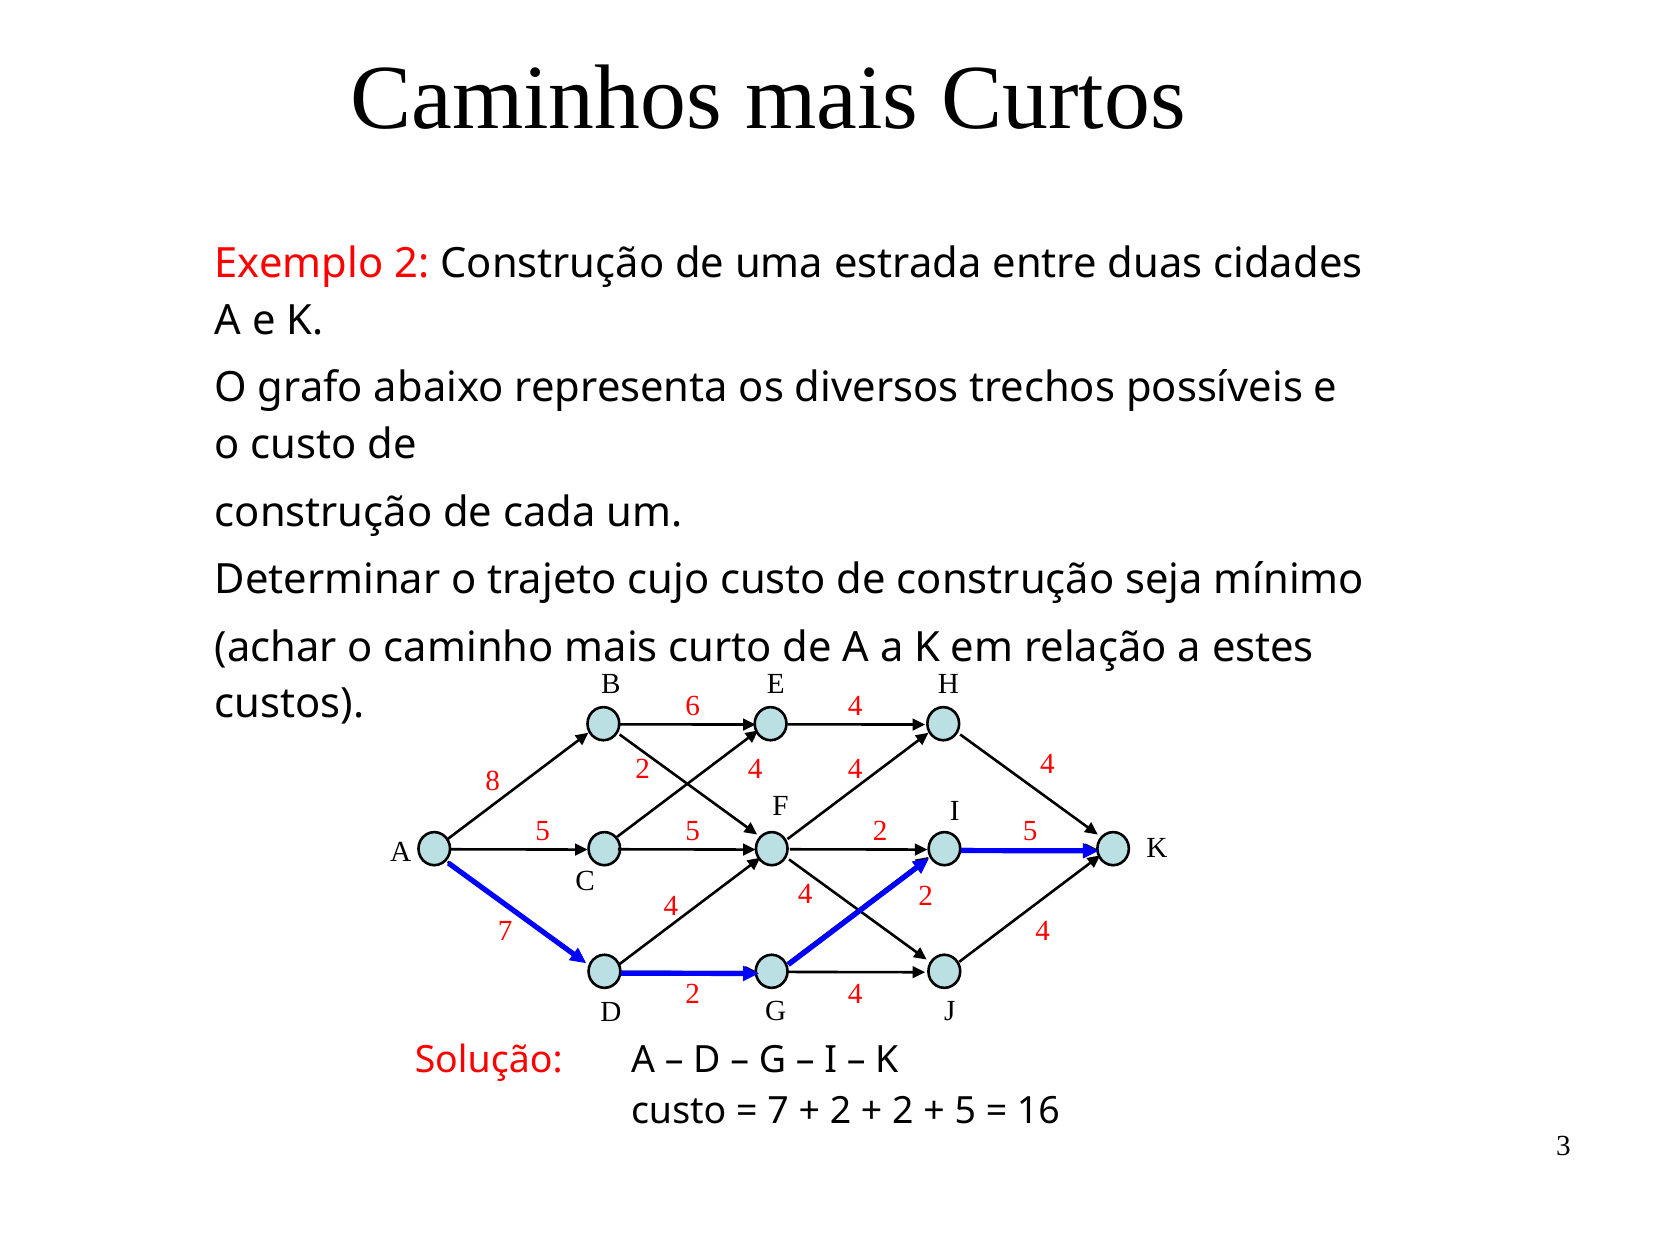

# Caminhos mais Curtos
Exemplo 2: Construção de uma estrada entre duas cidades A e K.
O grafo abaixo representa os diversos trechos possíveis e o custo de
construção de cada um.
Determinar o trajeto cujo custo de construção seja mínimo
(achar o caminho mais curto de A a K em relação a estes custos).
B
E
H
6
4
4
2
4
4
8
F
I
5
5
2
5
K
A
C
4
2
4
7
4
2
4
G
J
D
Solução:	A – D – G – I – K
	custo = 7 + 2 + 2 + 5 = 16
3